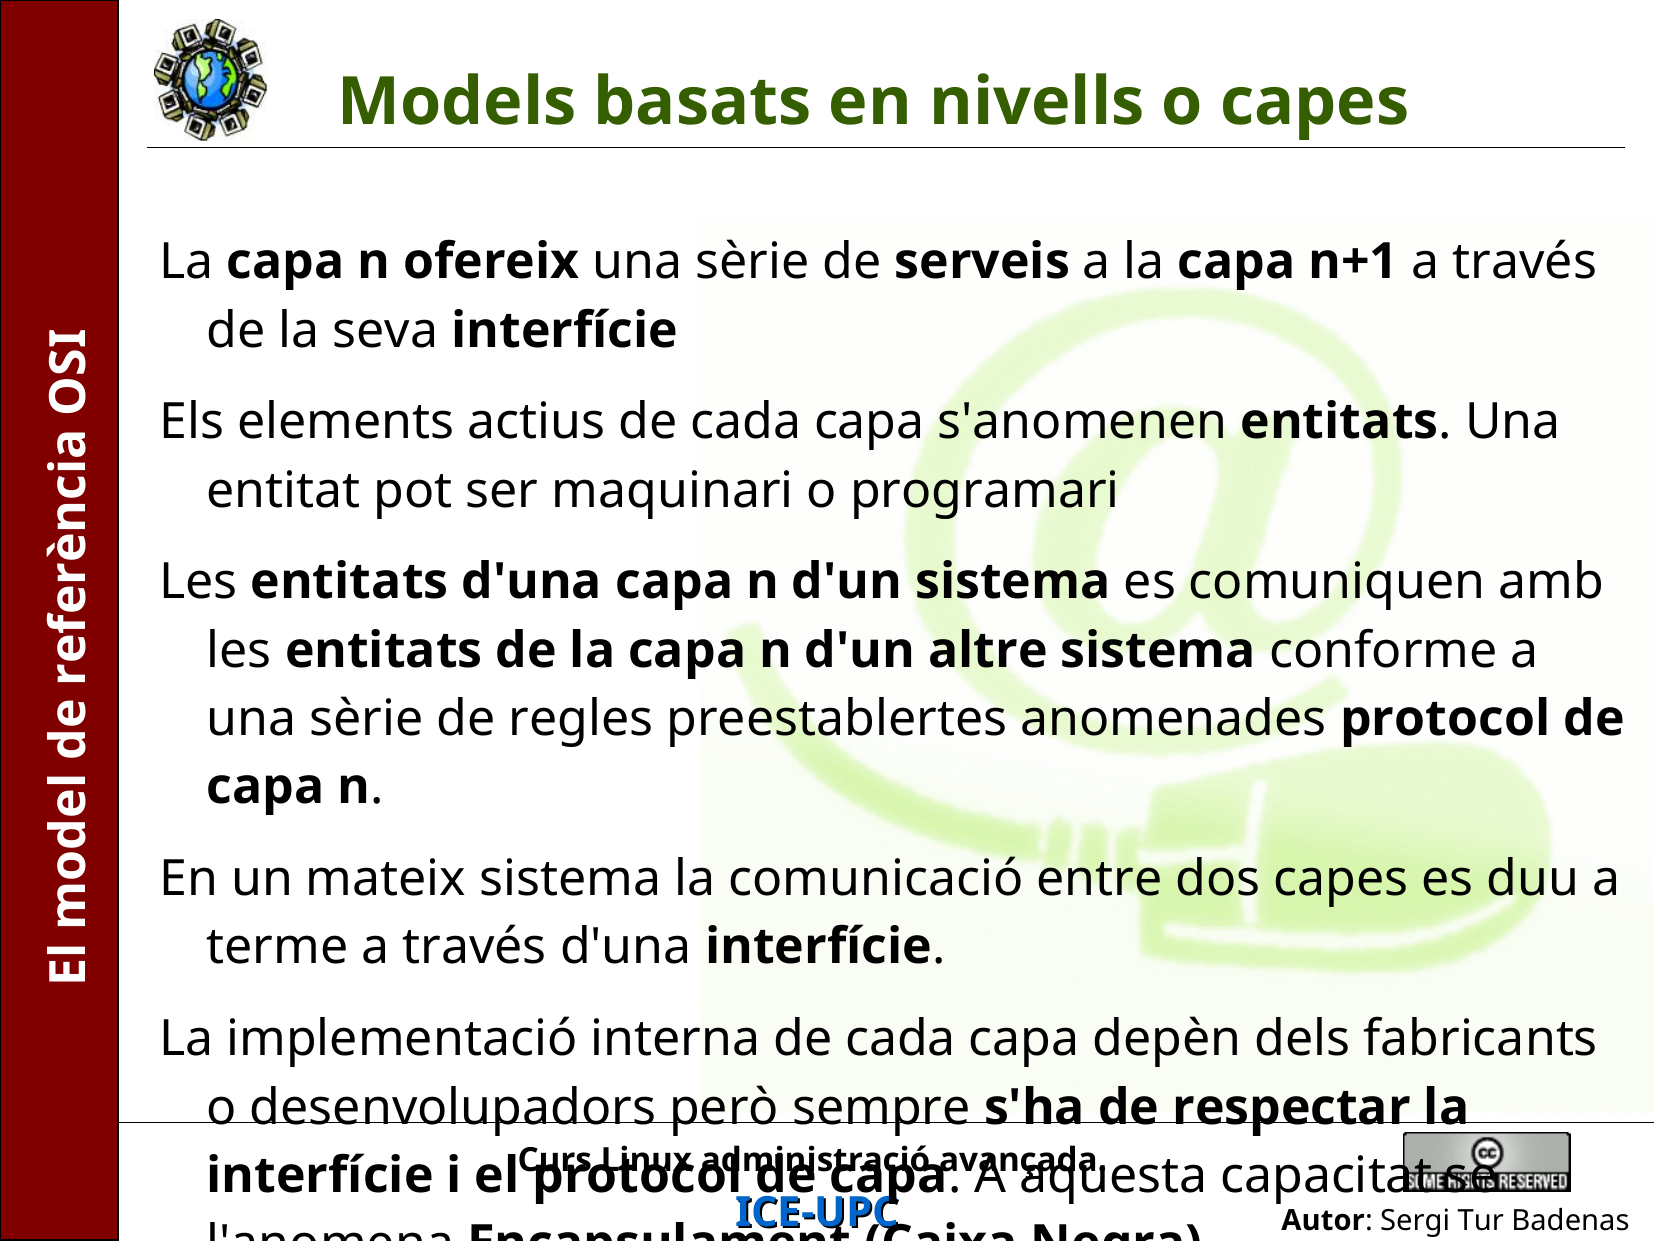

# Models basats en nivells o capes
La capa n ofereix una sèrie de serveis a la capa n+1 a través de la seva interfície
Els elements actius de cada capa s'anomenen entitats. Una entitat pot ser maquinari o programari
Les entitats d'una capa n d'un sistema es comuniquen amb les entitats de la capa n d'un altre sistema conforme a una sèrie de regles preestablertes anomenades protocol de capa n.
En un mateix sistema la comunicació entre dos capes es duu a terme a través d'una interfície.
La implementació interna de cada capa depèn dels fabricants o desenvolupadors però sempre s'ha de respectar la interfície i el protocol de capa. A aquesta capacitat se l'anomena Encapsulament (Caixa Negra).
La primera capa és una excepció per què es comunica directament amb el medi físic.